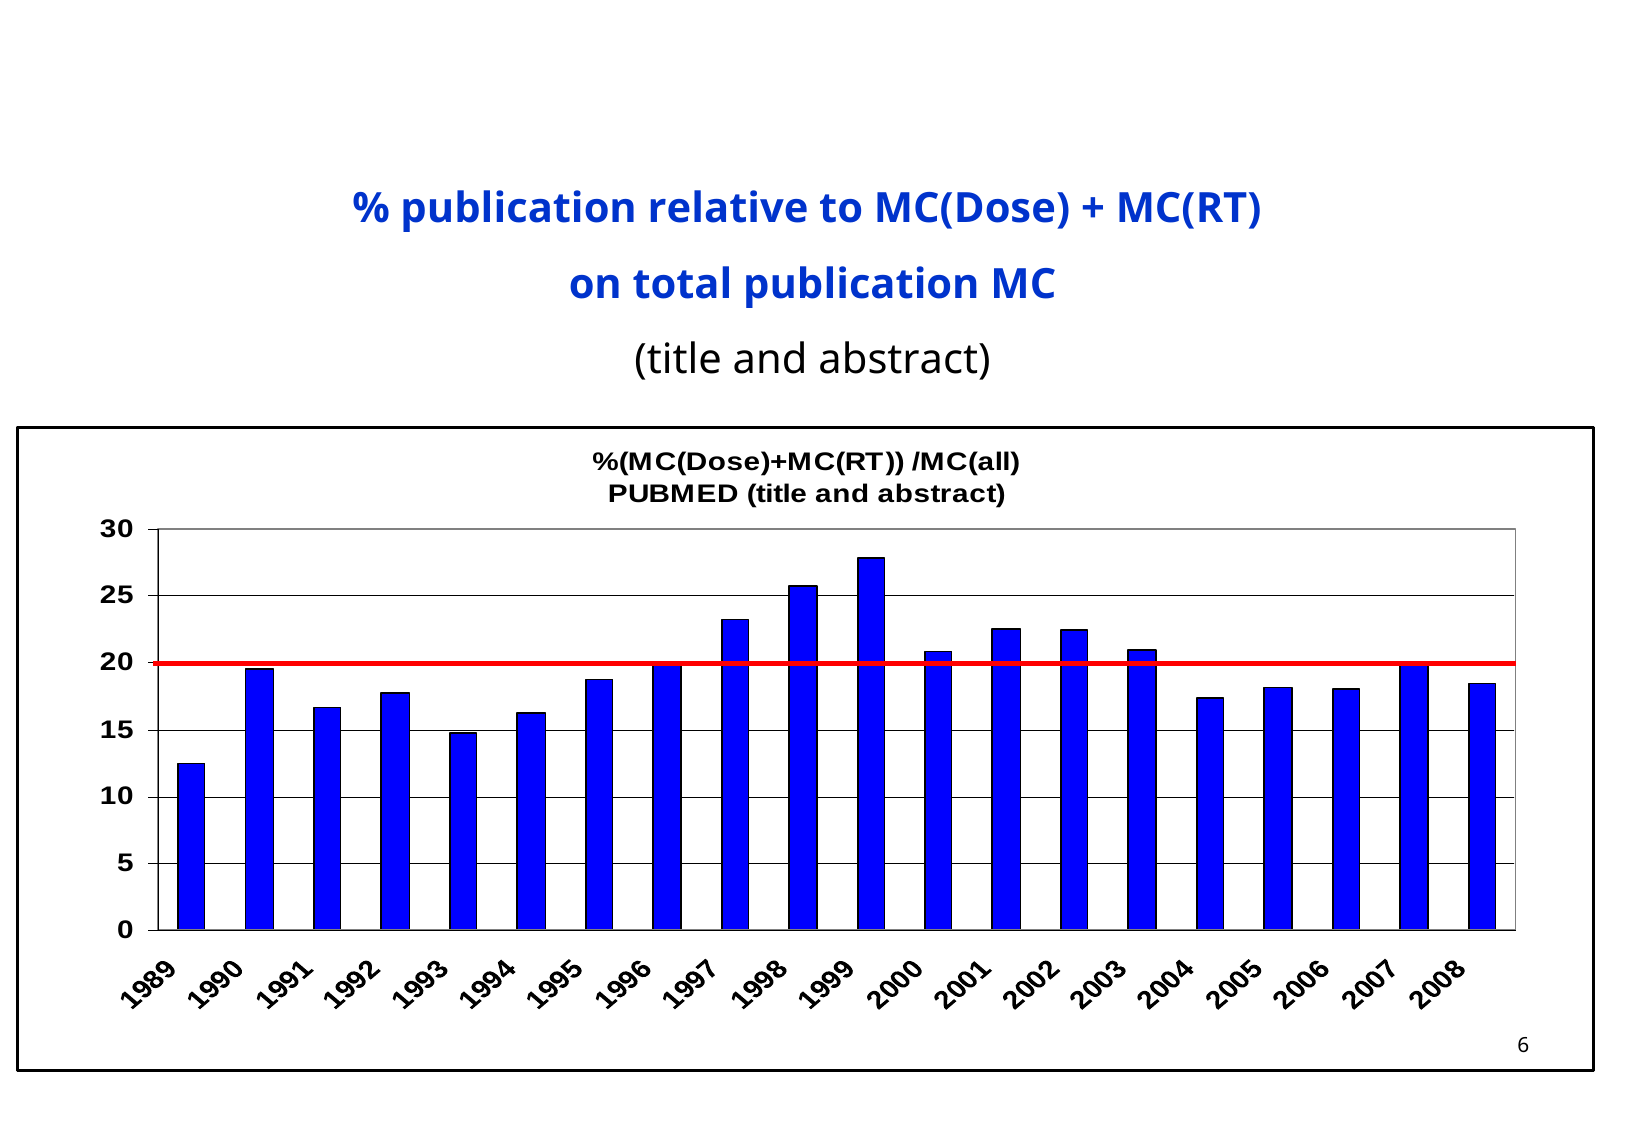

% publication relative to MC(Dose) + MC(RT)
on total publication MC
(title and abstract)
6